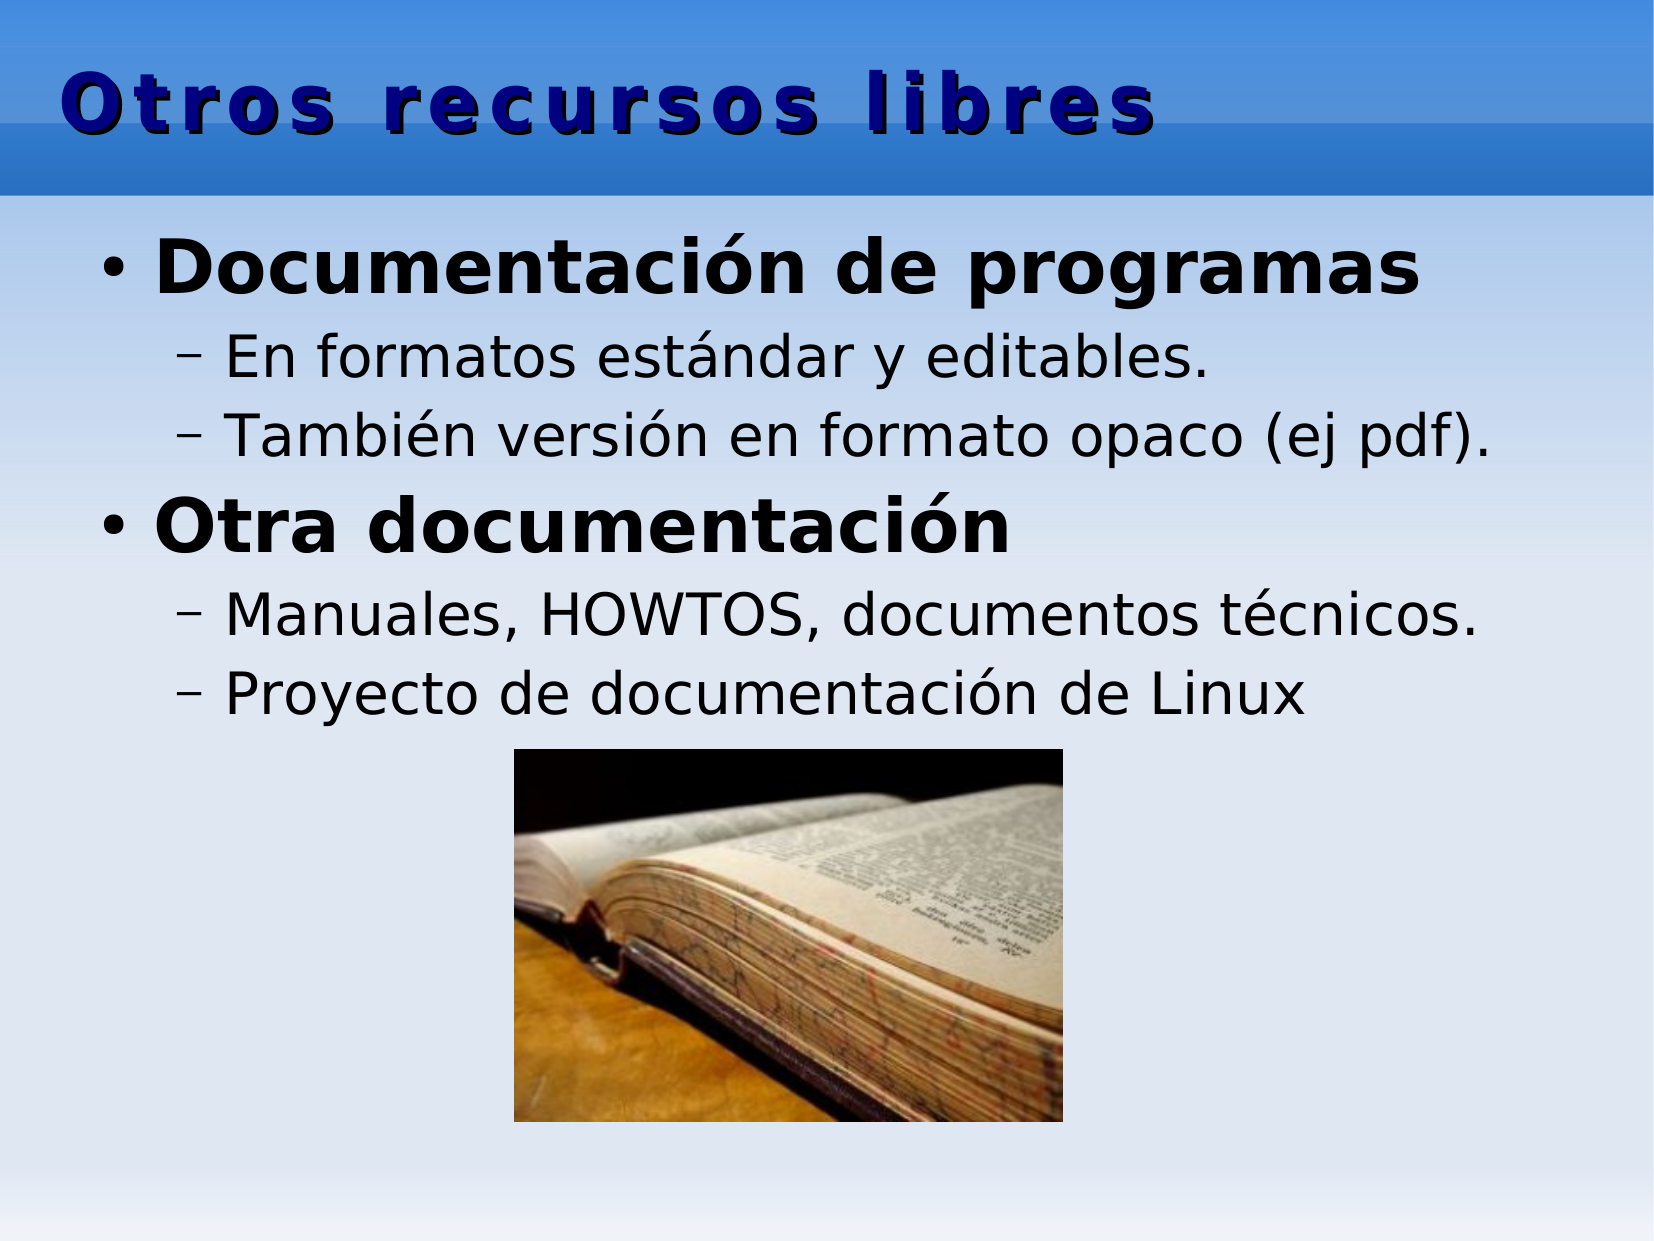

# Otros recursos libres
Documentación de programas
En formatos estándar y editables.
También versión en formato opaco (ej pdf).
Otra documentación
Manuales, HOWTOS, documentos técnicos.
Proyecto de documentación de Linux